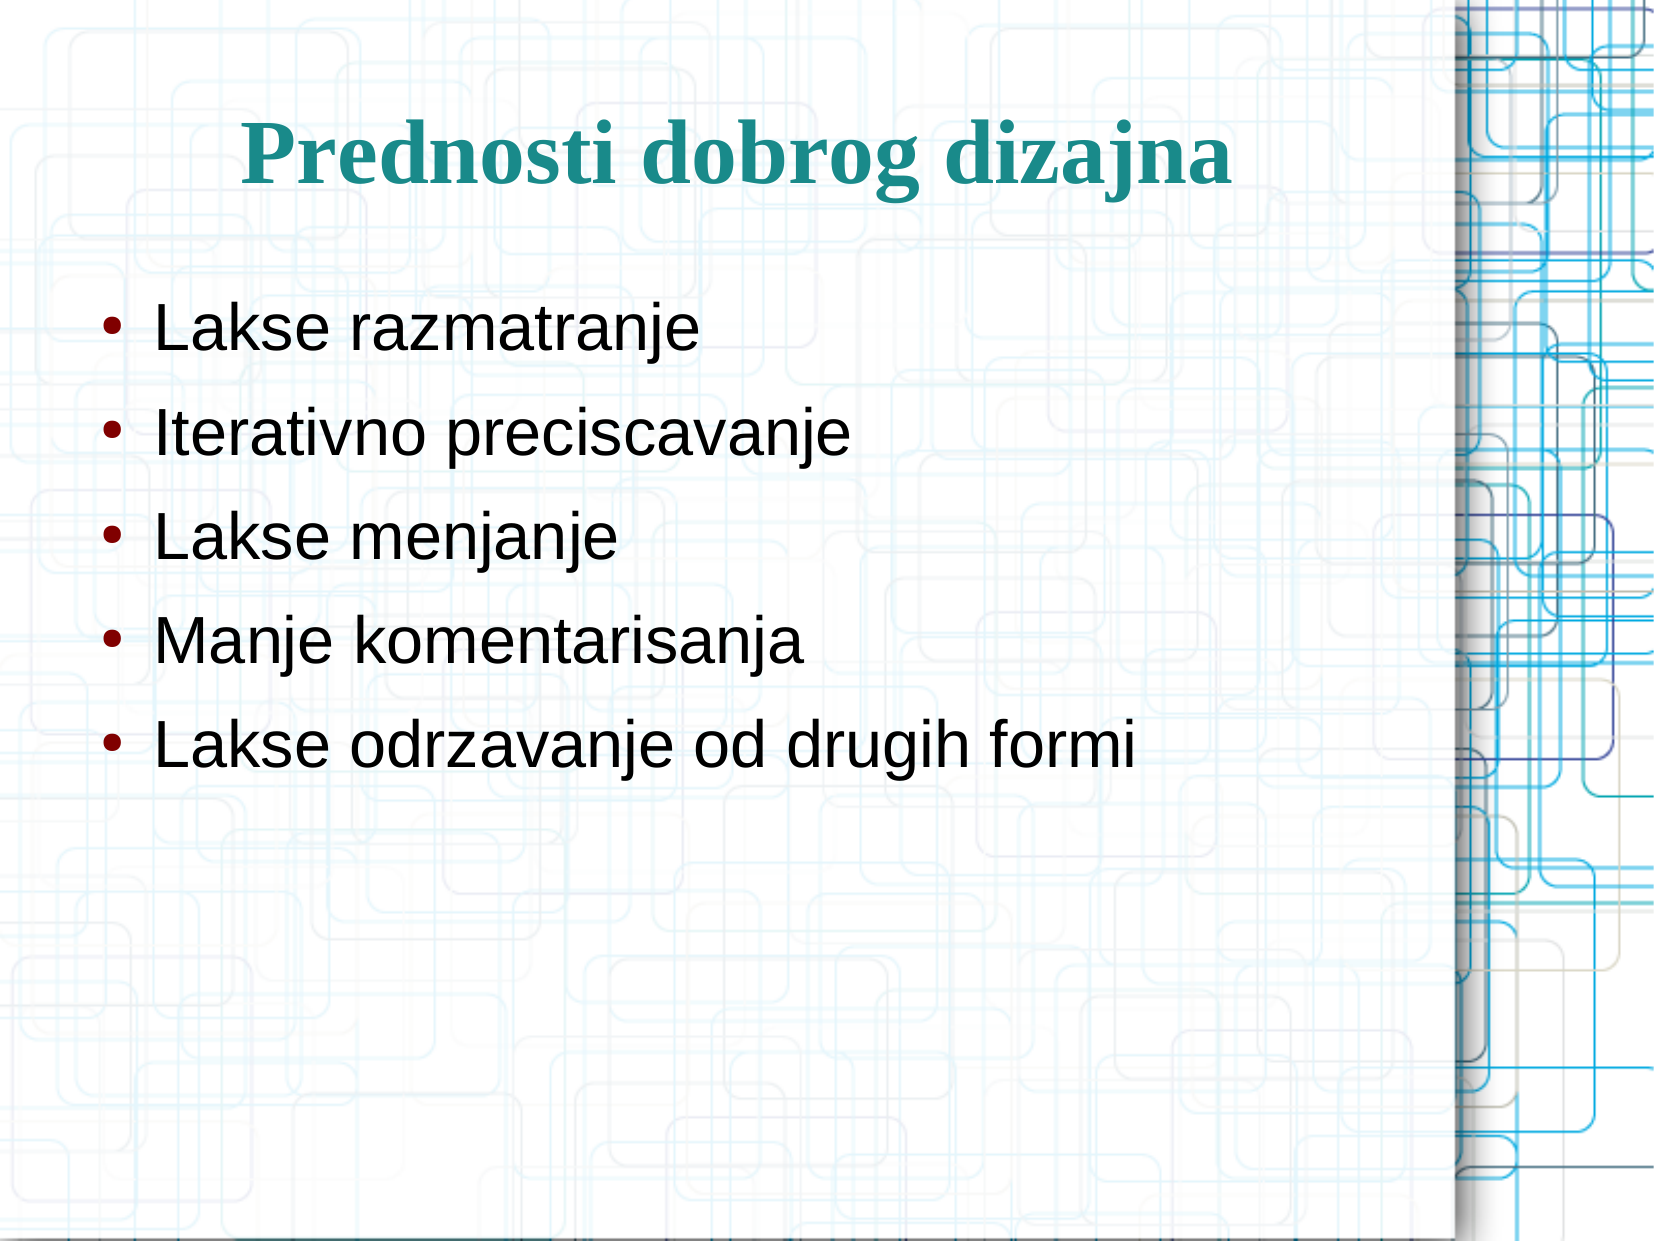

# Prednosti dobrog dizajna
Lakse razmatranje
Iterativno preciscavanje
Lakse menjanje
Manje komentarisanja
Lakse odrzavanje od drugih formi